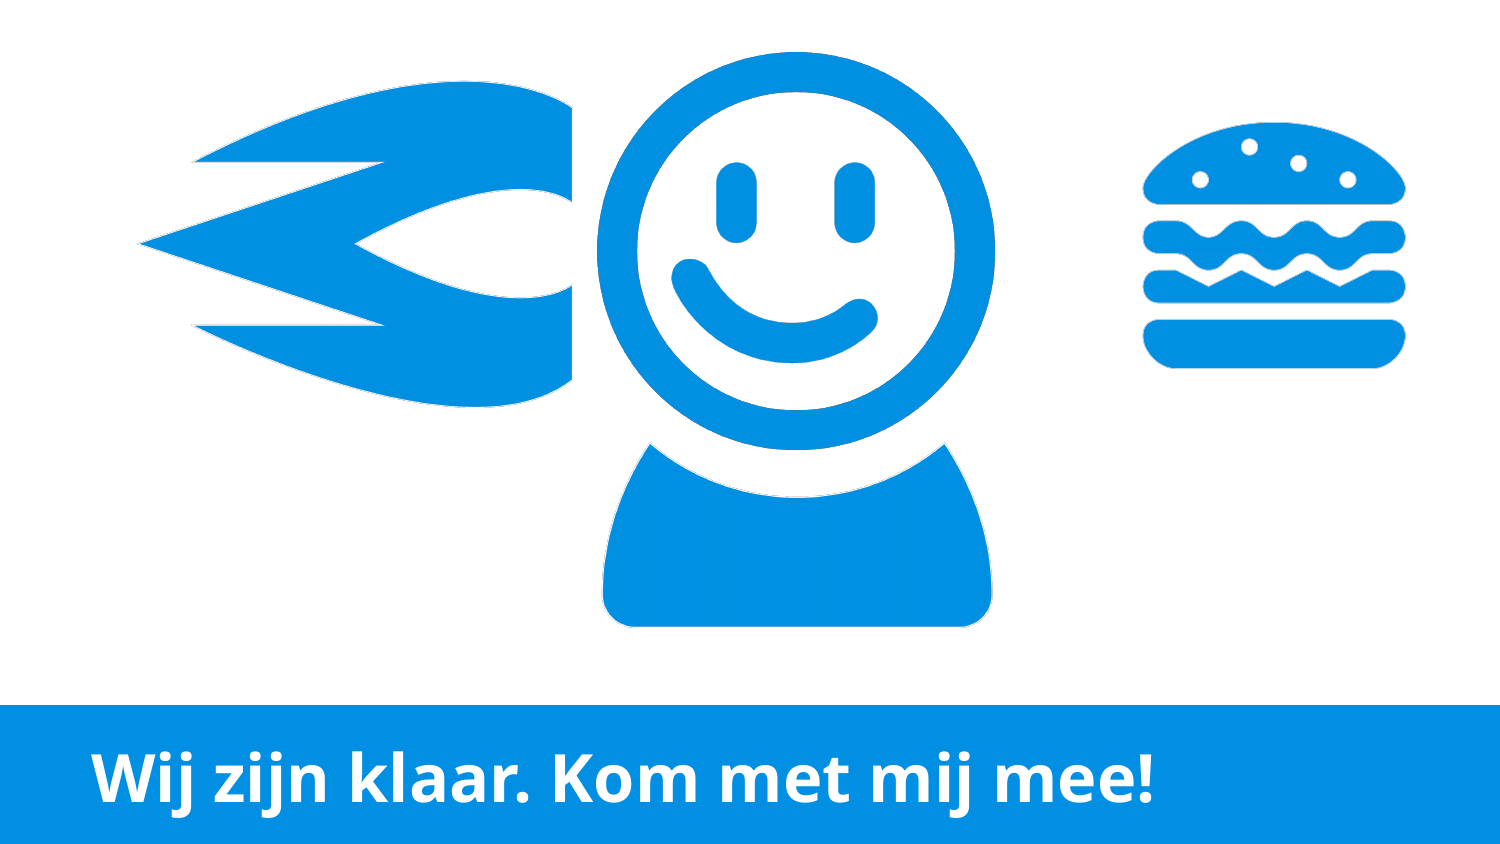

# Wij zijn klaar. Kom met mij mee!